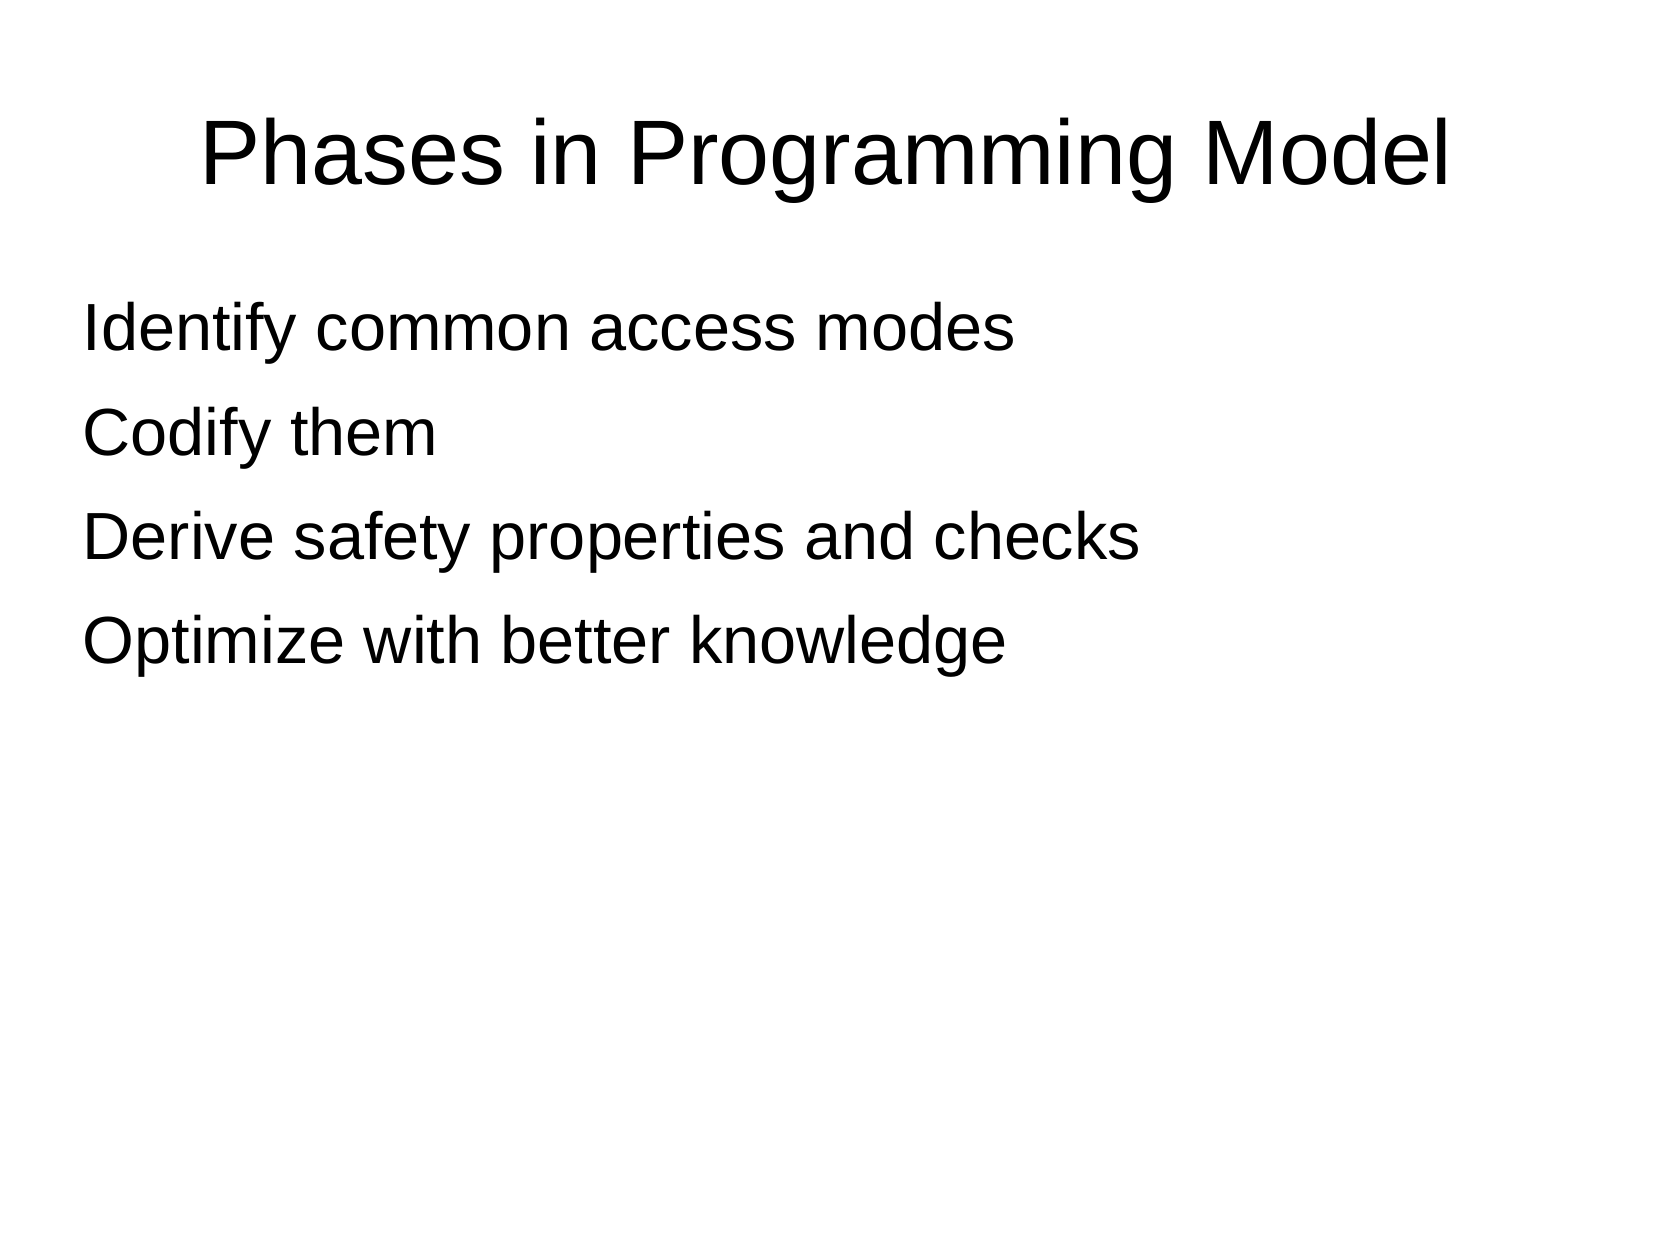

# Phases in Programming Model
Identify common access modes
Codify them
Derive safety properties and checks
Optimize with better knowledge